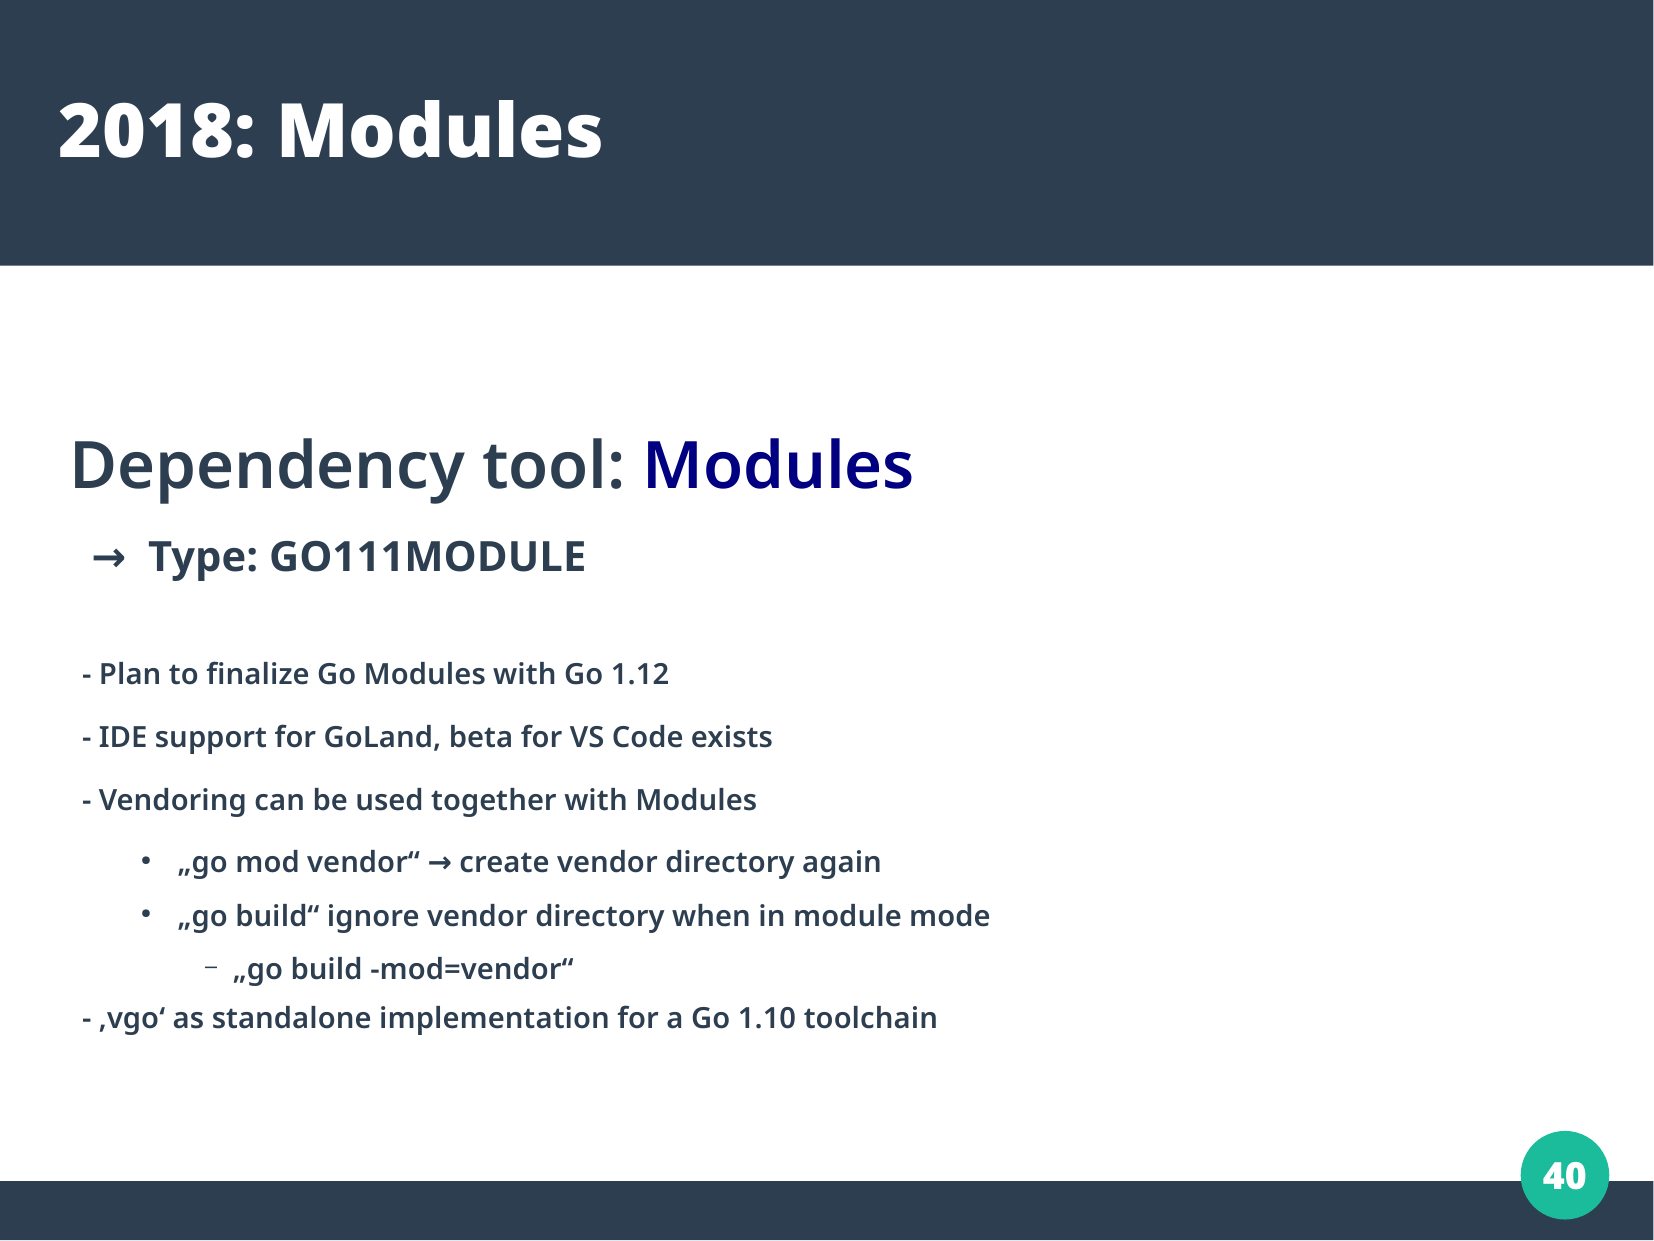

# 2018: Modules
Dependency tool: Modules
→ Type: GO111MODULE
 - Plan to finalize Go Modules with Go 1.12
 - IDE support for GoLand, beta for VS Code exists
 - Vendoring can be used together with Modules
„go mod vendor“ → create vendor directory again
„go build“ ignore vendor directory when in module mode
„go build -mod=vendor“
 - ‚vgo‘ as standalone implementation for a Go 1.10 toolchain
40